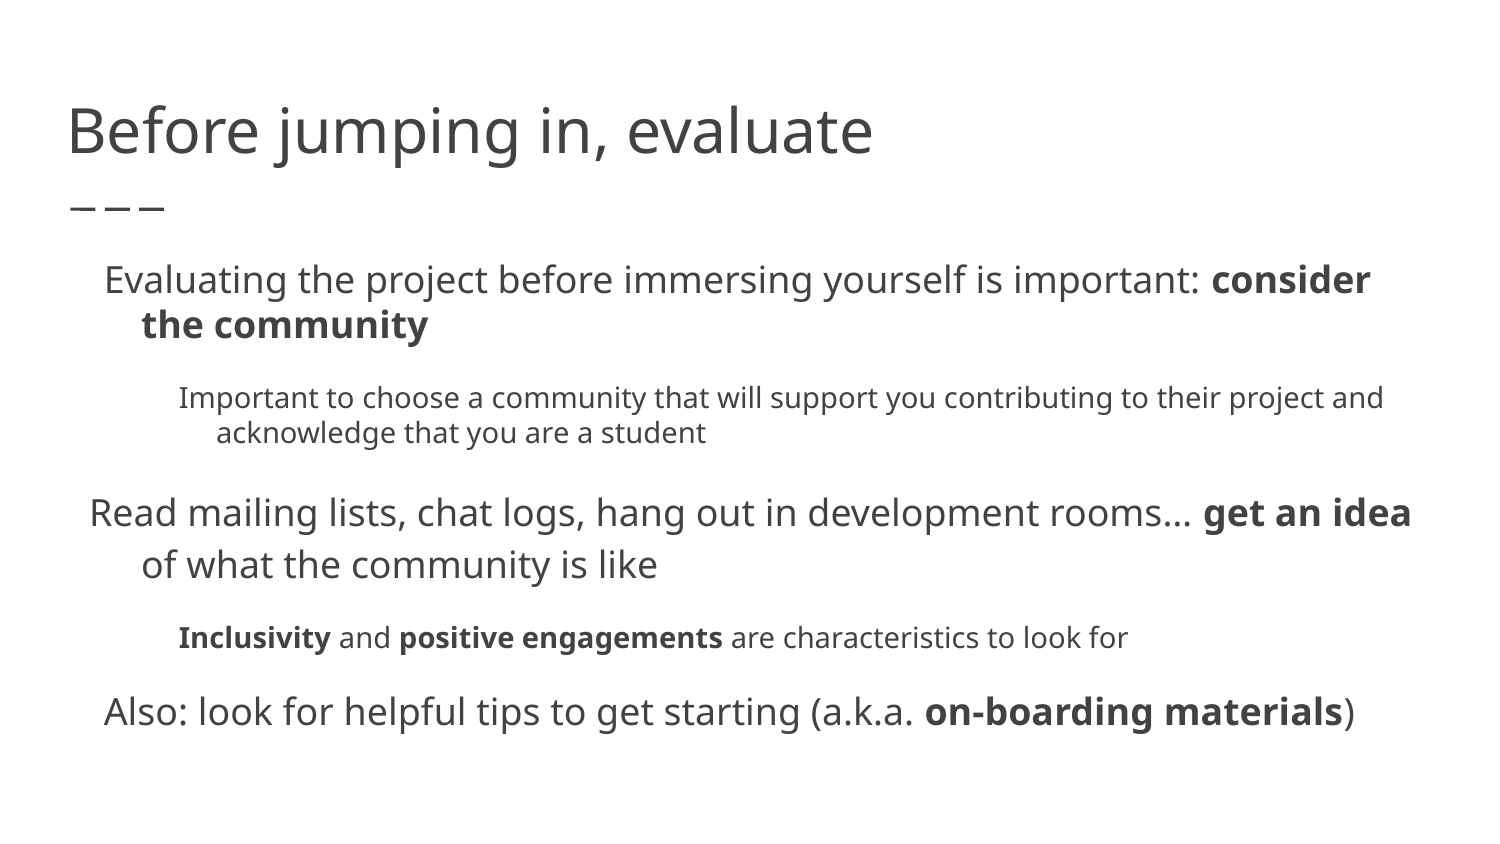

# Before jumping in, evaluate
Evaluating the project before immersing yourself is important: consider the community
Important to choose a community that will support you contributing to their project and acknowledge that you are a student
Read mailing lists, chat logs, hang out in development rooms… get an idea of what the community is like
Inclusivity and positive engagements are characteristics to look for
Also: look for helpful tips to get starting (a.k.a. on-boarding materials)